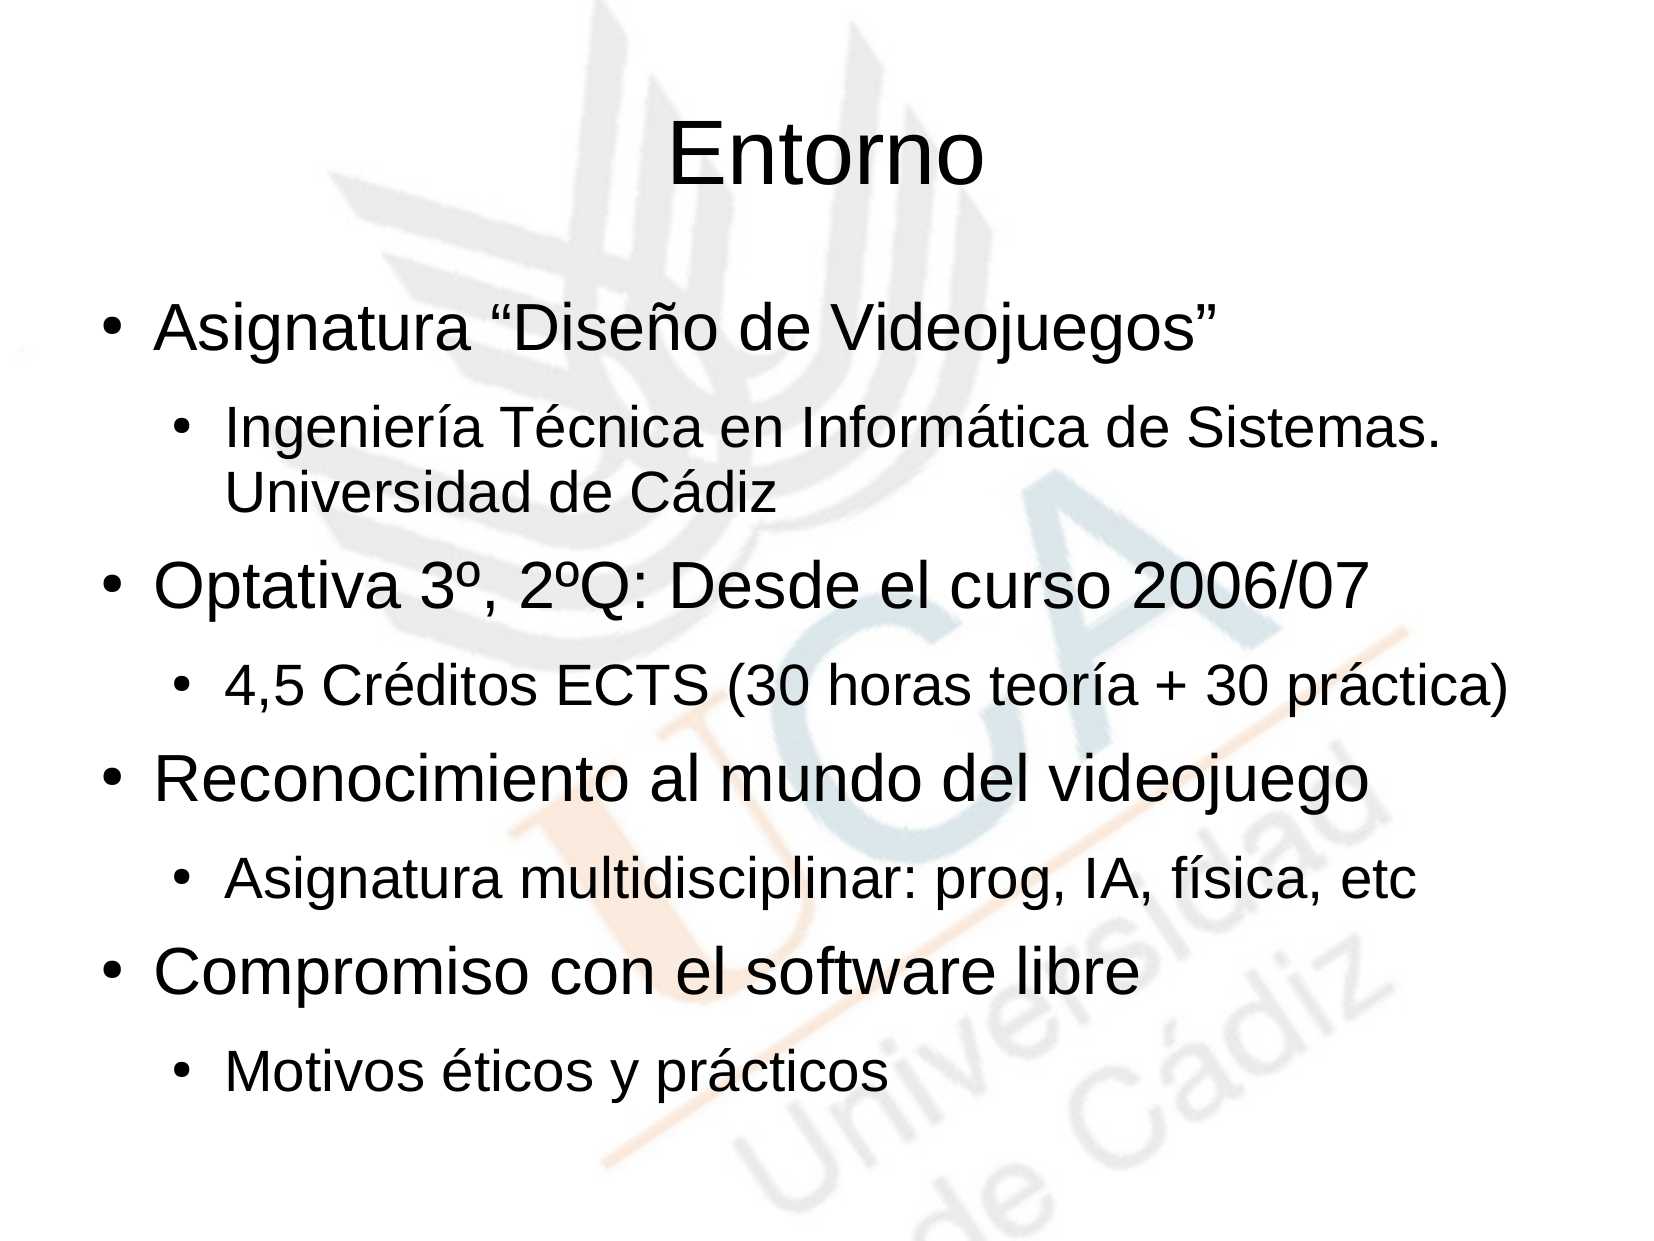

# Entorno
Asignatura “Diseño de Videojuegos”
Ingeniería Técnica en Informática de Sistemas. Universidad de Cádiz
Optativa 3º, 2ºQ: Desde el curso 2006/07
4,5 Créditos ECTS (30 horas teoría + 30 práctica)
Reconocimiento al mundo del videojuego
Asignatura multidisciplinar: prog, IA, física, etc
Compromiso con el software libre
Motivos éticos y prácticos